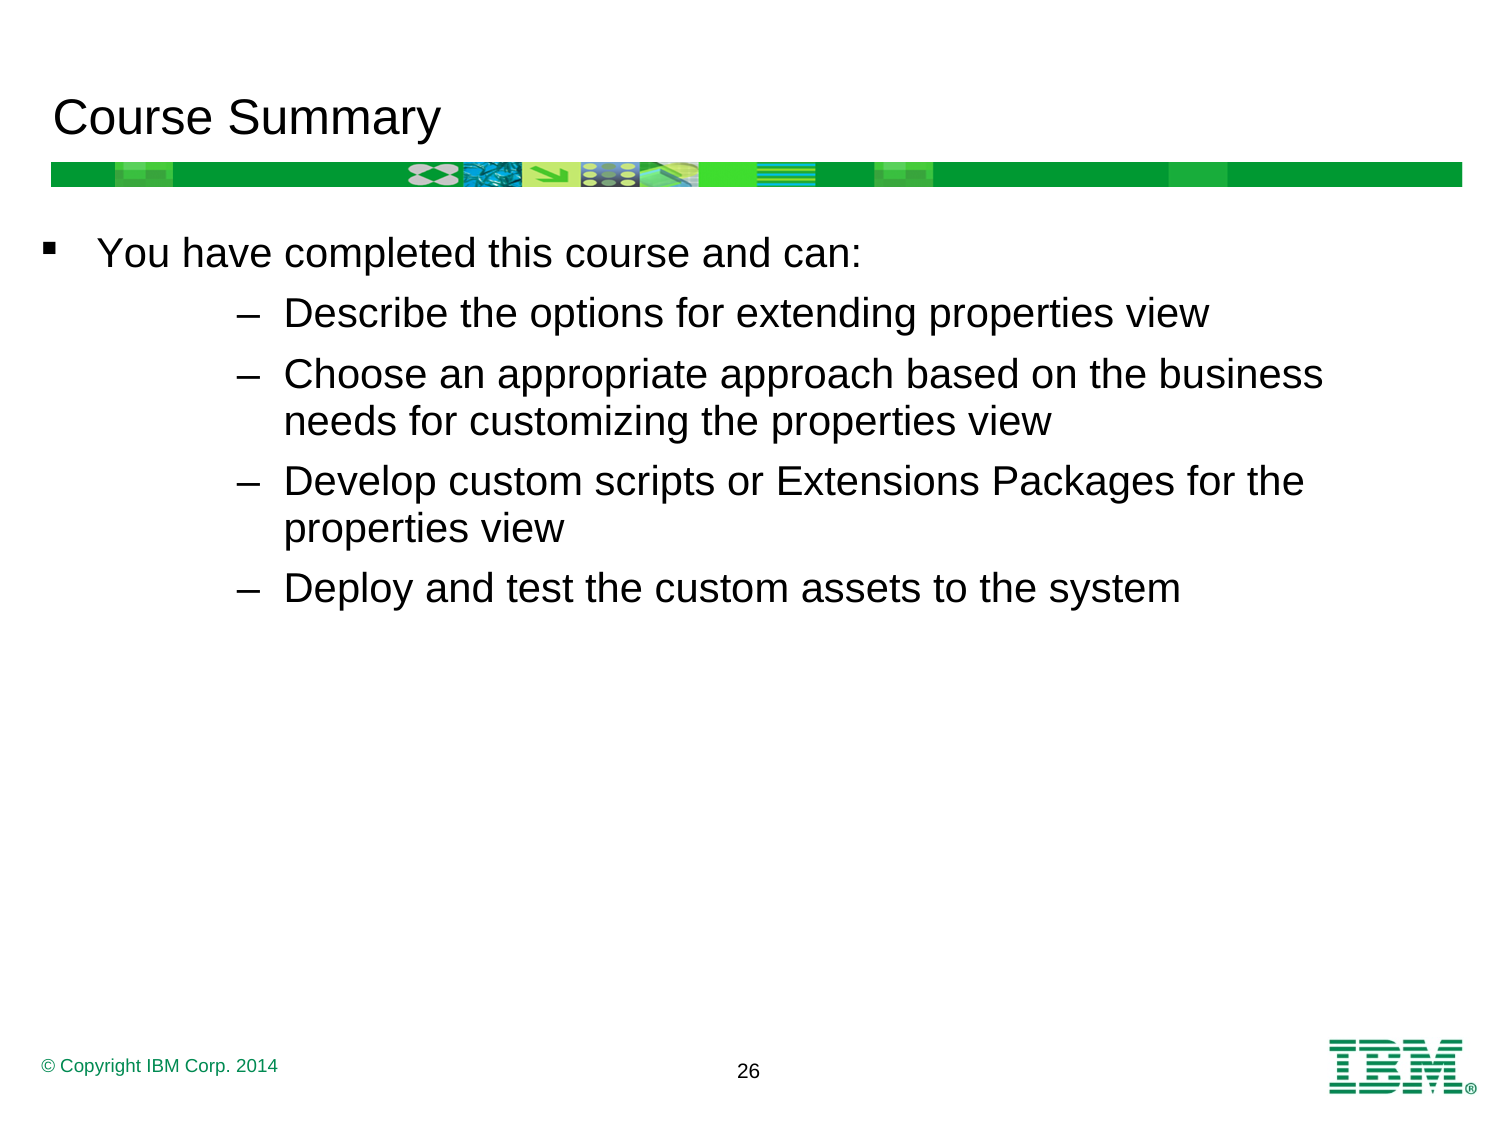

# Course Summary
You have completed this course and can:
Describe the options for extending properties view
Choose an appropriate approach based on the business needs for customizing the properties view
Develop custom scripts or Extensions Packages for the properties view
Deploy and test the custom assets to the system
26